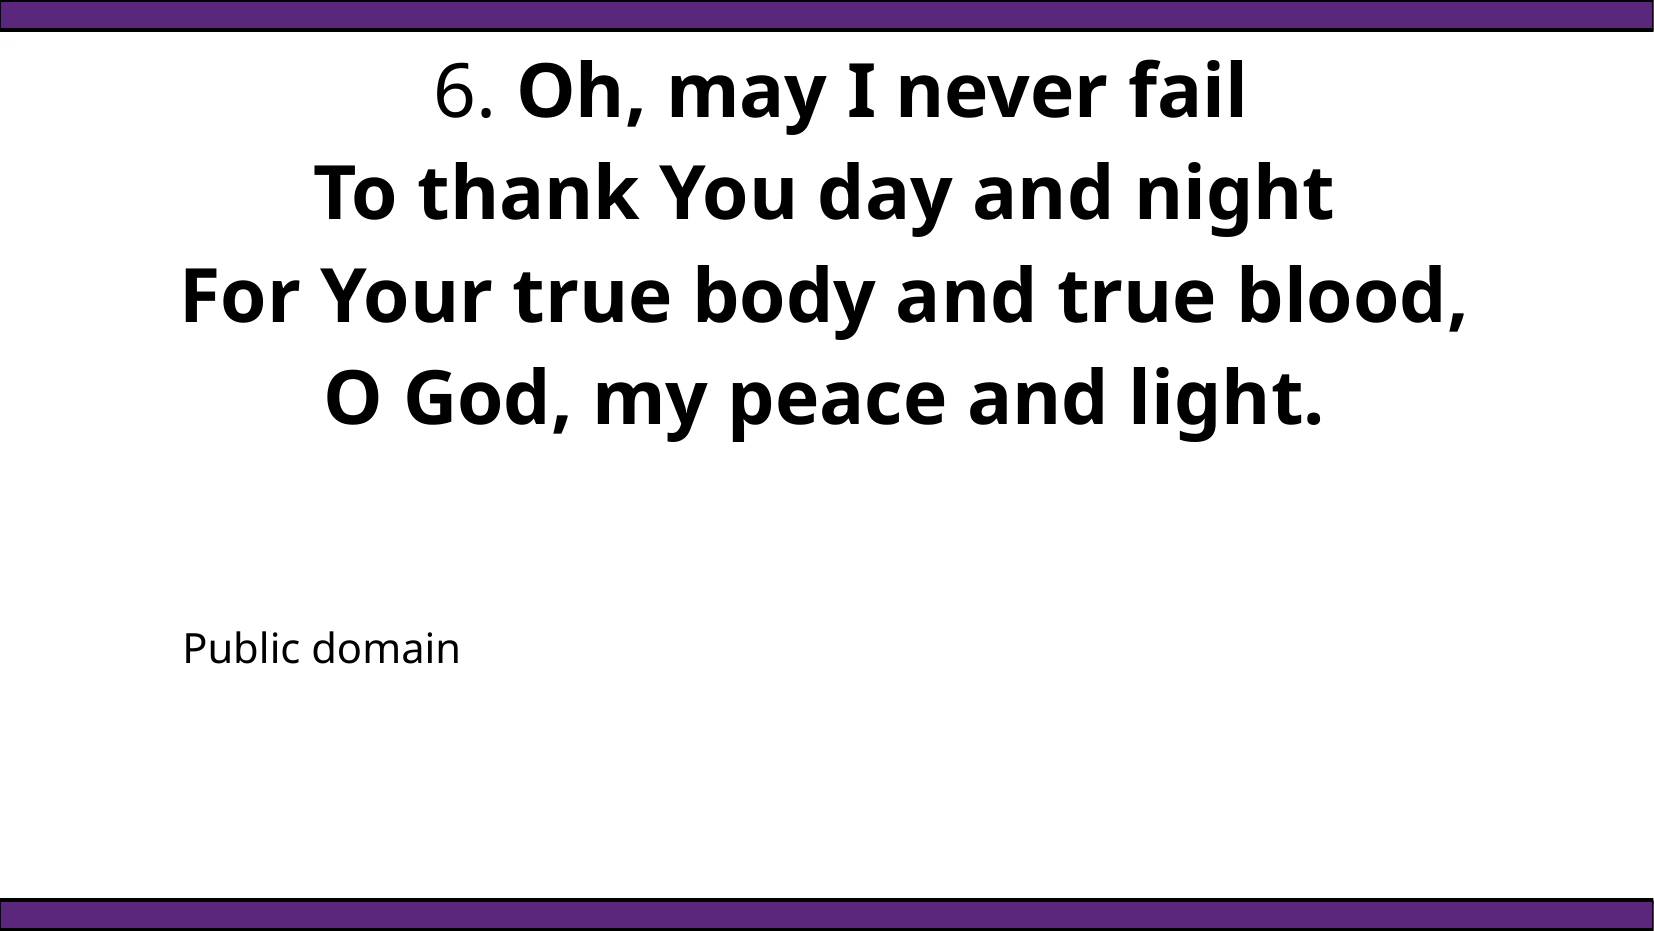

6. Oh, may I never fail
To thank You day and night
For Your true body and true blood,
O God, my peace and light.
 Public domain